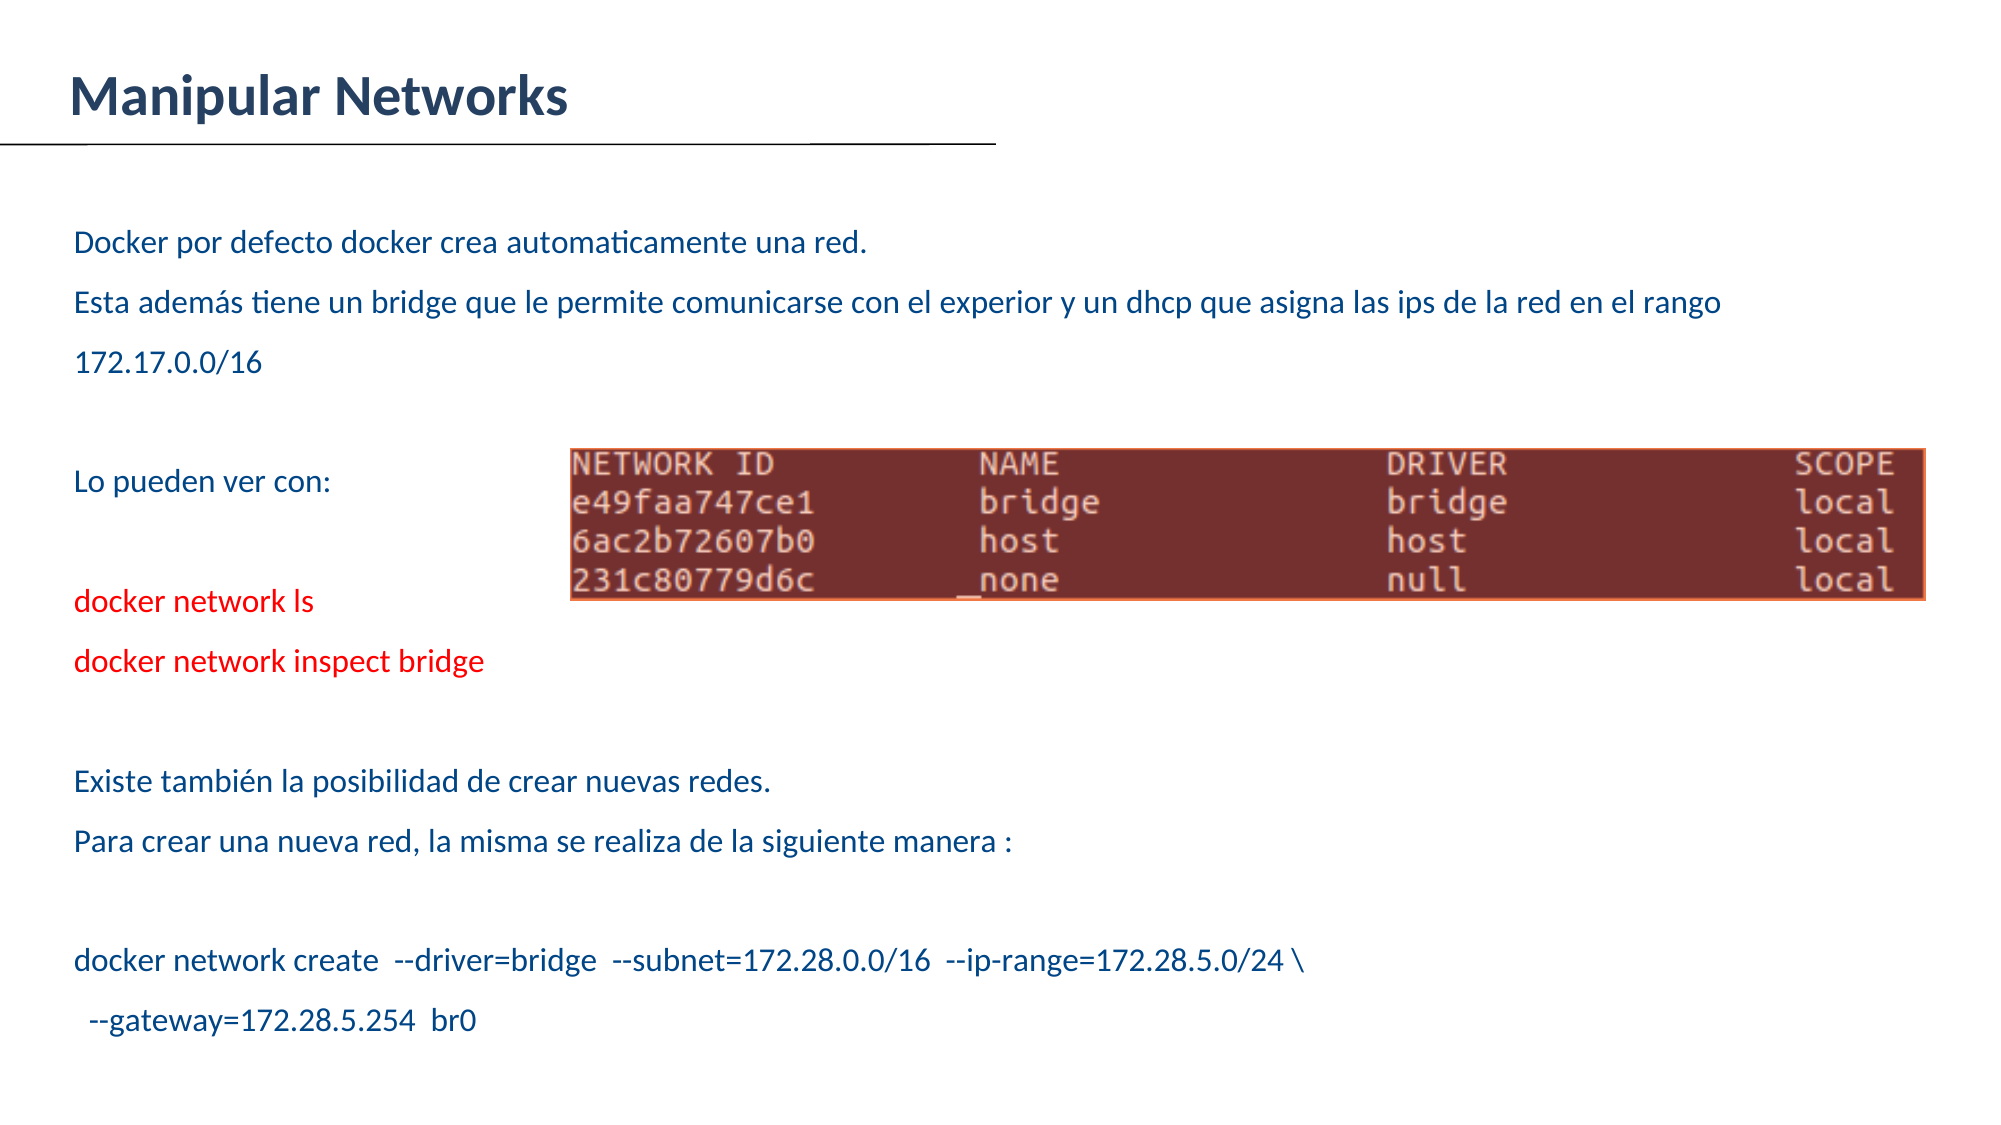

Manipular Networks
Docker por defecto docker crea automaticamente una red.
Esta además tiene un bridge que le permite comunicarse con el experior y un dhcp que asigna las ips de la red en el rango 172.17.0.0/16
Lo pueden ver con:
docker network ls
docker network inspect bridge
Existe también la posibilidad de crear nuevas redes.
Para crear una nueva red, la misma se realiza de la siguiente manera :
docker network create --driver=bridge --subnet=172.28.0.0/16 --ip-range=172.28.5.0/24 \
 --gateway=172.28.5.254 br0